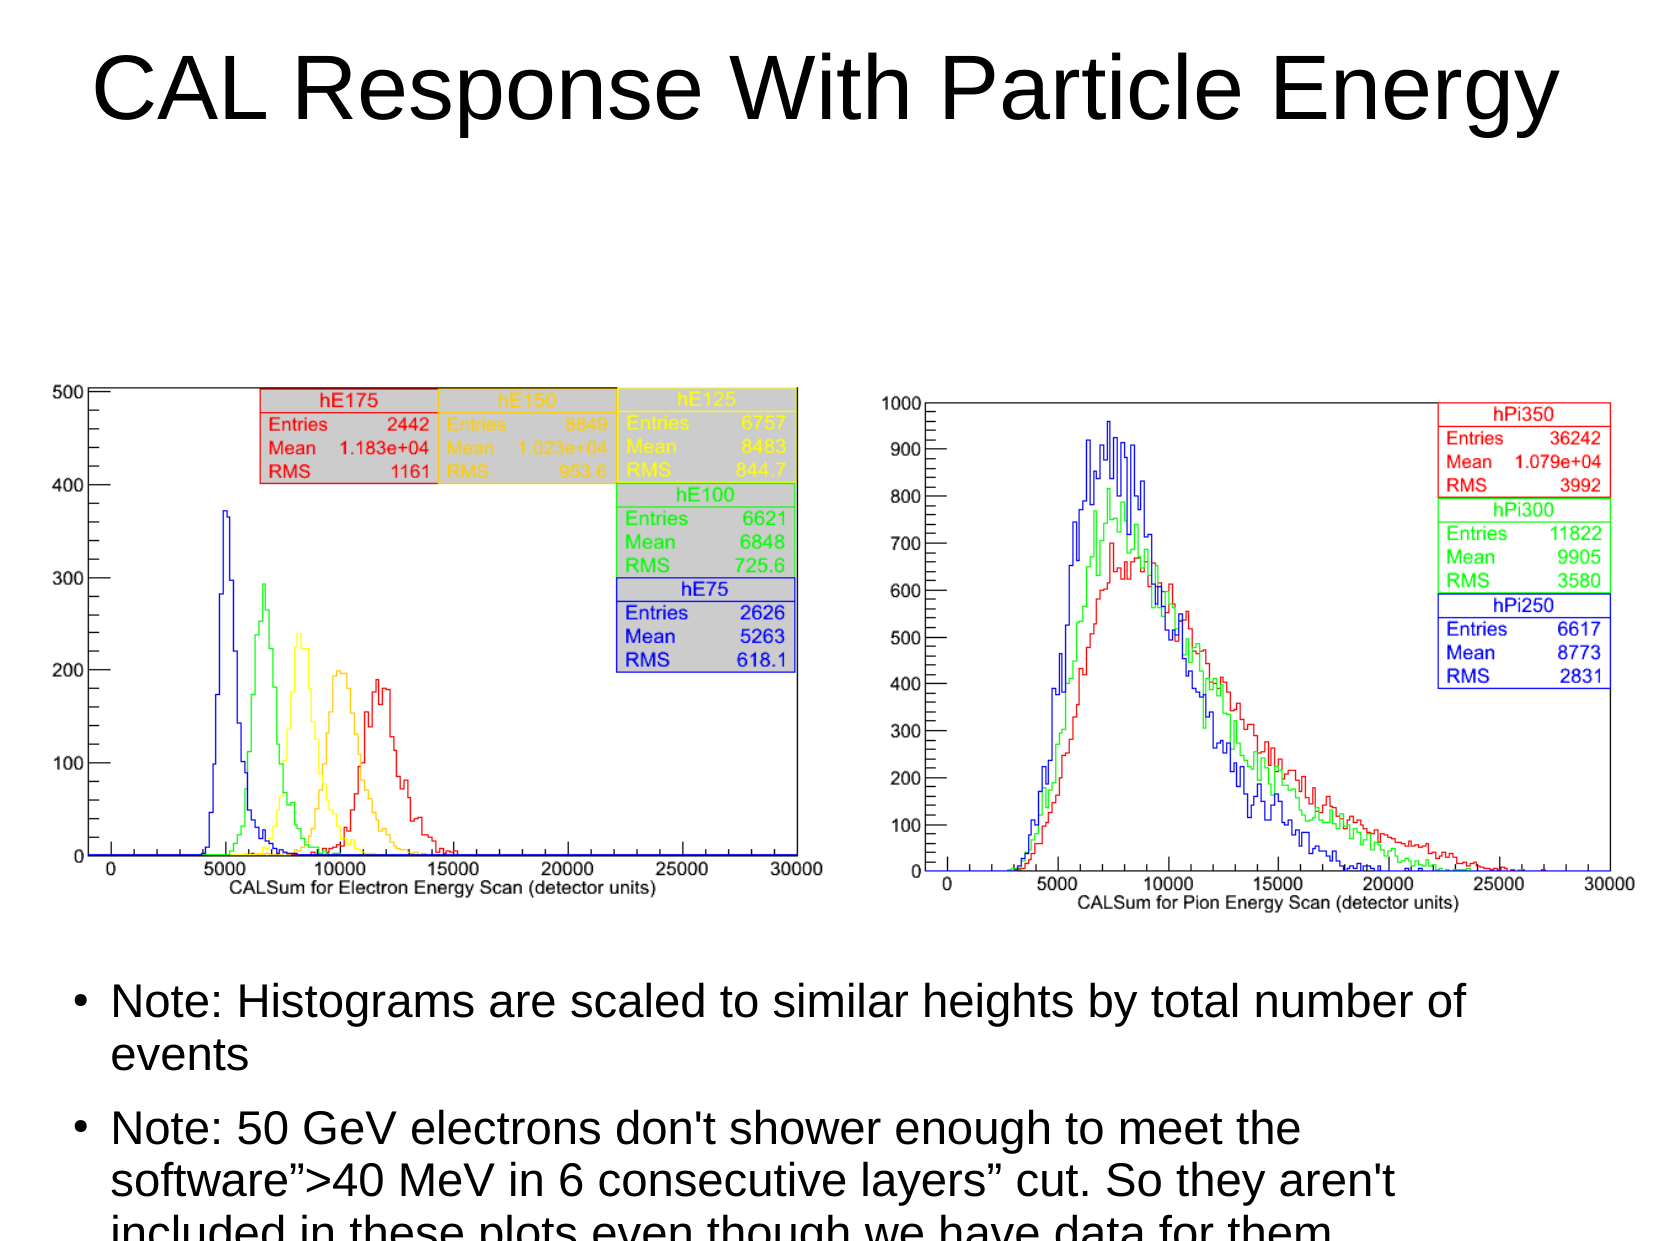

# CAL Response With Particle Energy
Note: Histograms are scaled to similar heights by total number of events
Note: 50 GeV electrons don't shower enough to meet the software”>40 MeV in 6 consecutive layers” cut. So they aren't included in these plots even though we have data for them.